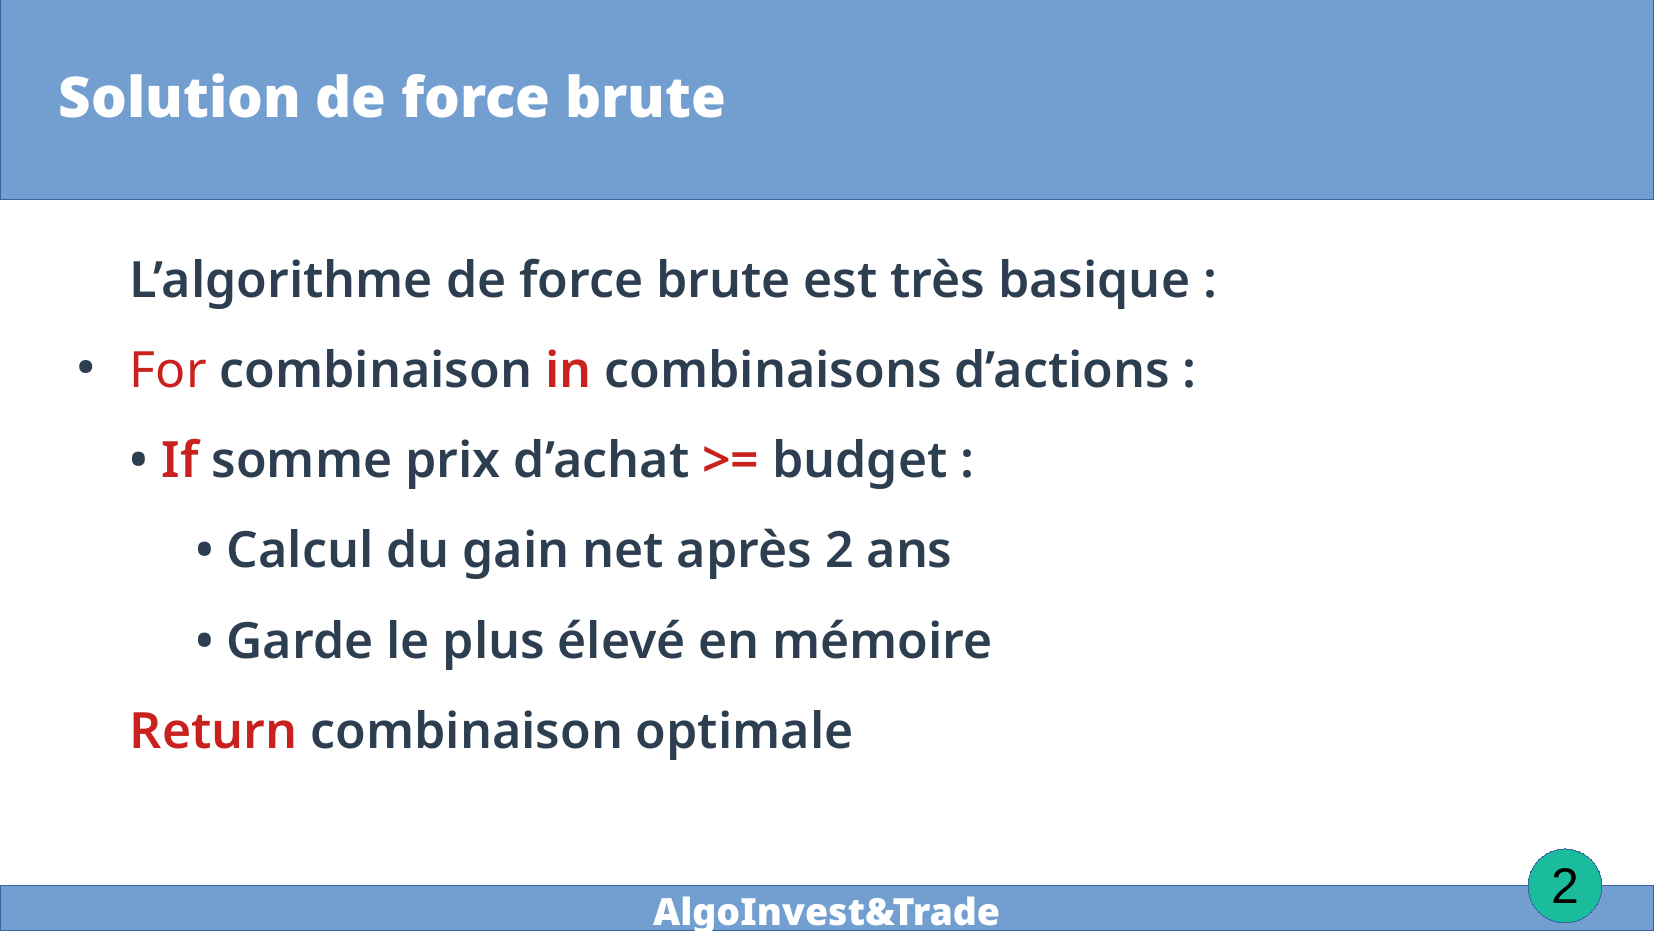

# Solution de force brute
L’algorithme de force brute est très basique :
For combinaison in combinaisons d’actions :
• If somme prix d’achat >= budget :
 • Calcul du gain net après 2 ans
 • Garde le plus élevé en mémoire
Return combinaison optimale
AlgoInvest&Trade